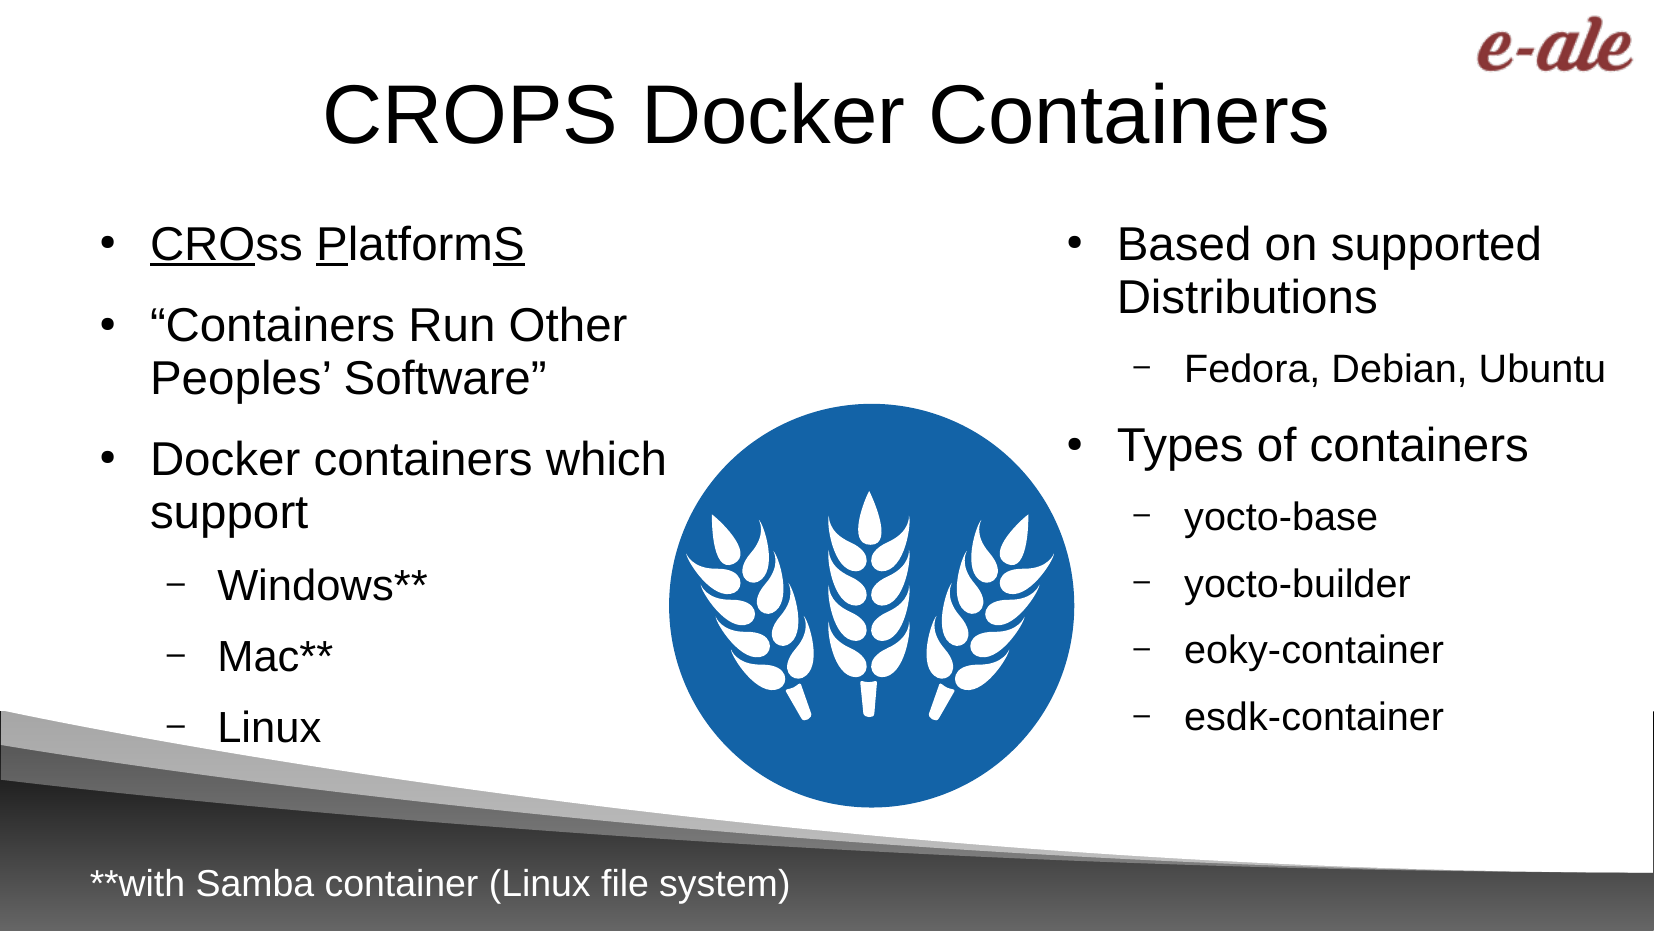

# CROPS Docker Containers
CROss PlatformS
“Containers Run Other Peoples’ Software”
Docker containers which support
Windows**
Mac**
Linux
Based on supported Distributions
Fedora, Debian, Ubuntu
Types of containers
yocto-base
yocto-builder
eoky-container
esdk-container
**with Samba container (Linux file system)